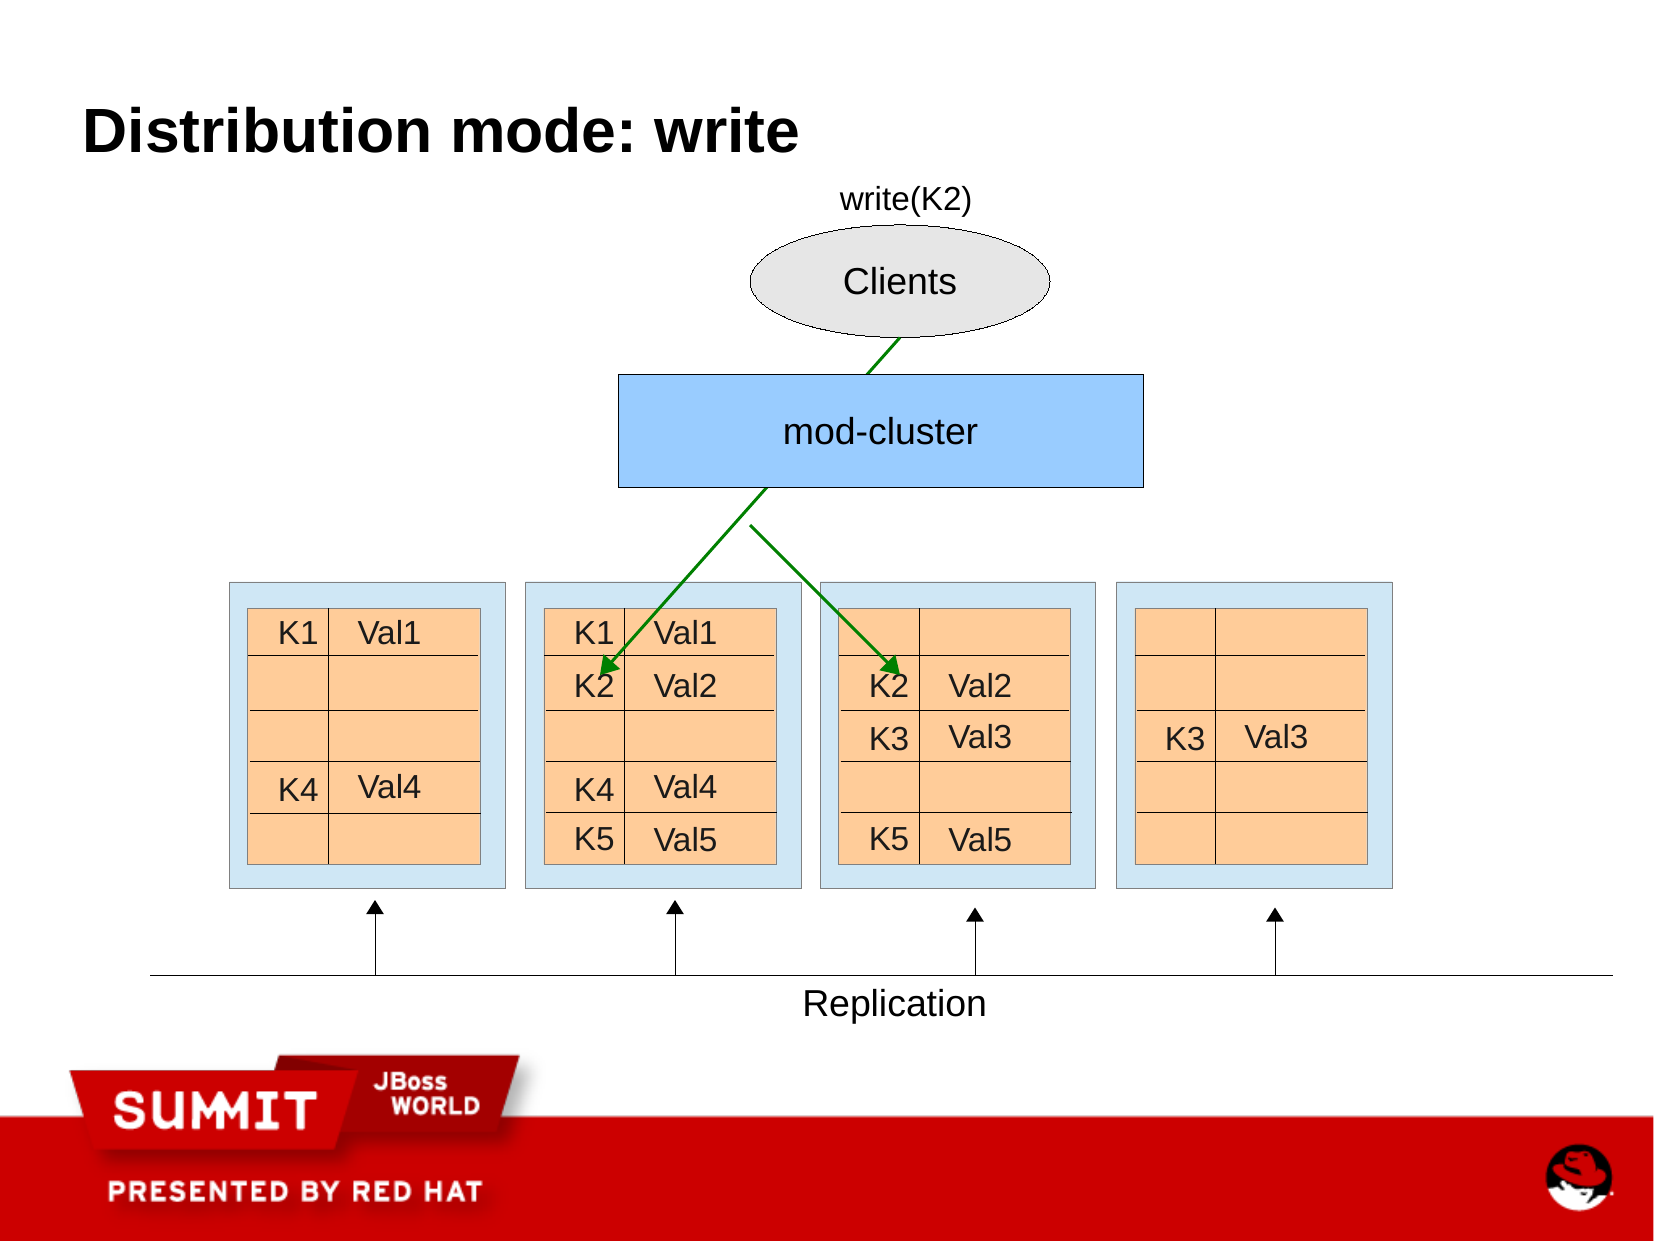

# Distribution mode: write
write(K2)
Clients
mod-cluster
Replication